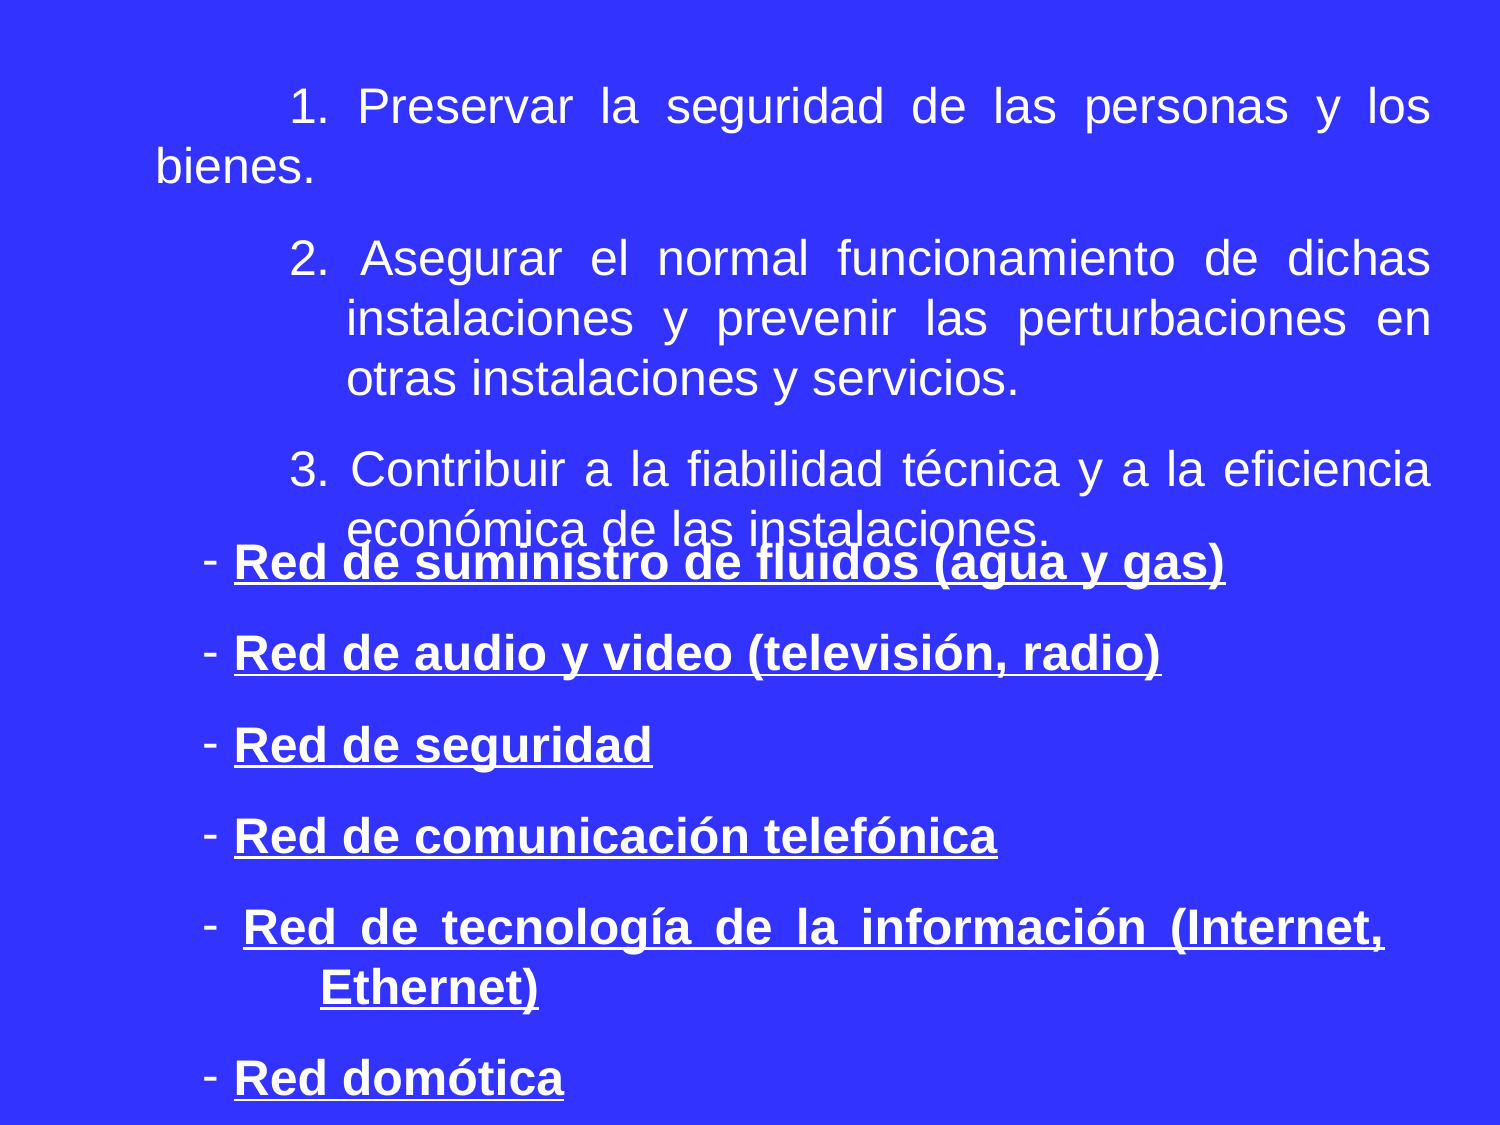

1. Preservar la seguridad de las personas y los bienes.
	2. 	Asegurar el normal funcionamiento de dichas 		instalaciones y prevenir las perturbaciones en 		otras instalaciones y servicios.
	3. 	Contribuir a la fiabilidad técnica y a la eficiencia 		económica de las instalaciones.
 Red de suministro de fluidos (agua y gas)
 Red de audio y video (televisión, radio)
 Red de seguridad
 Red de comunicación telefónica
 Red de tecnología de la información (Internet, 	Ethernet)
 Red domótica